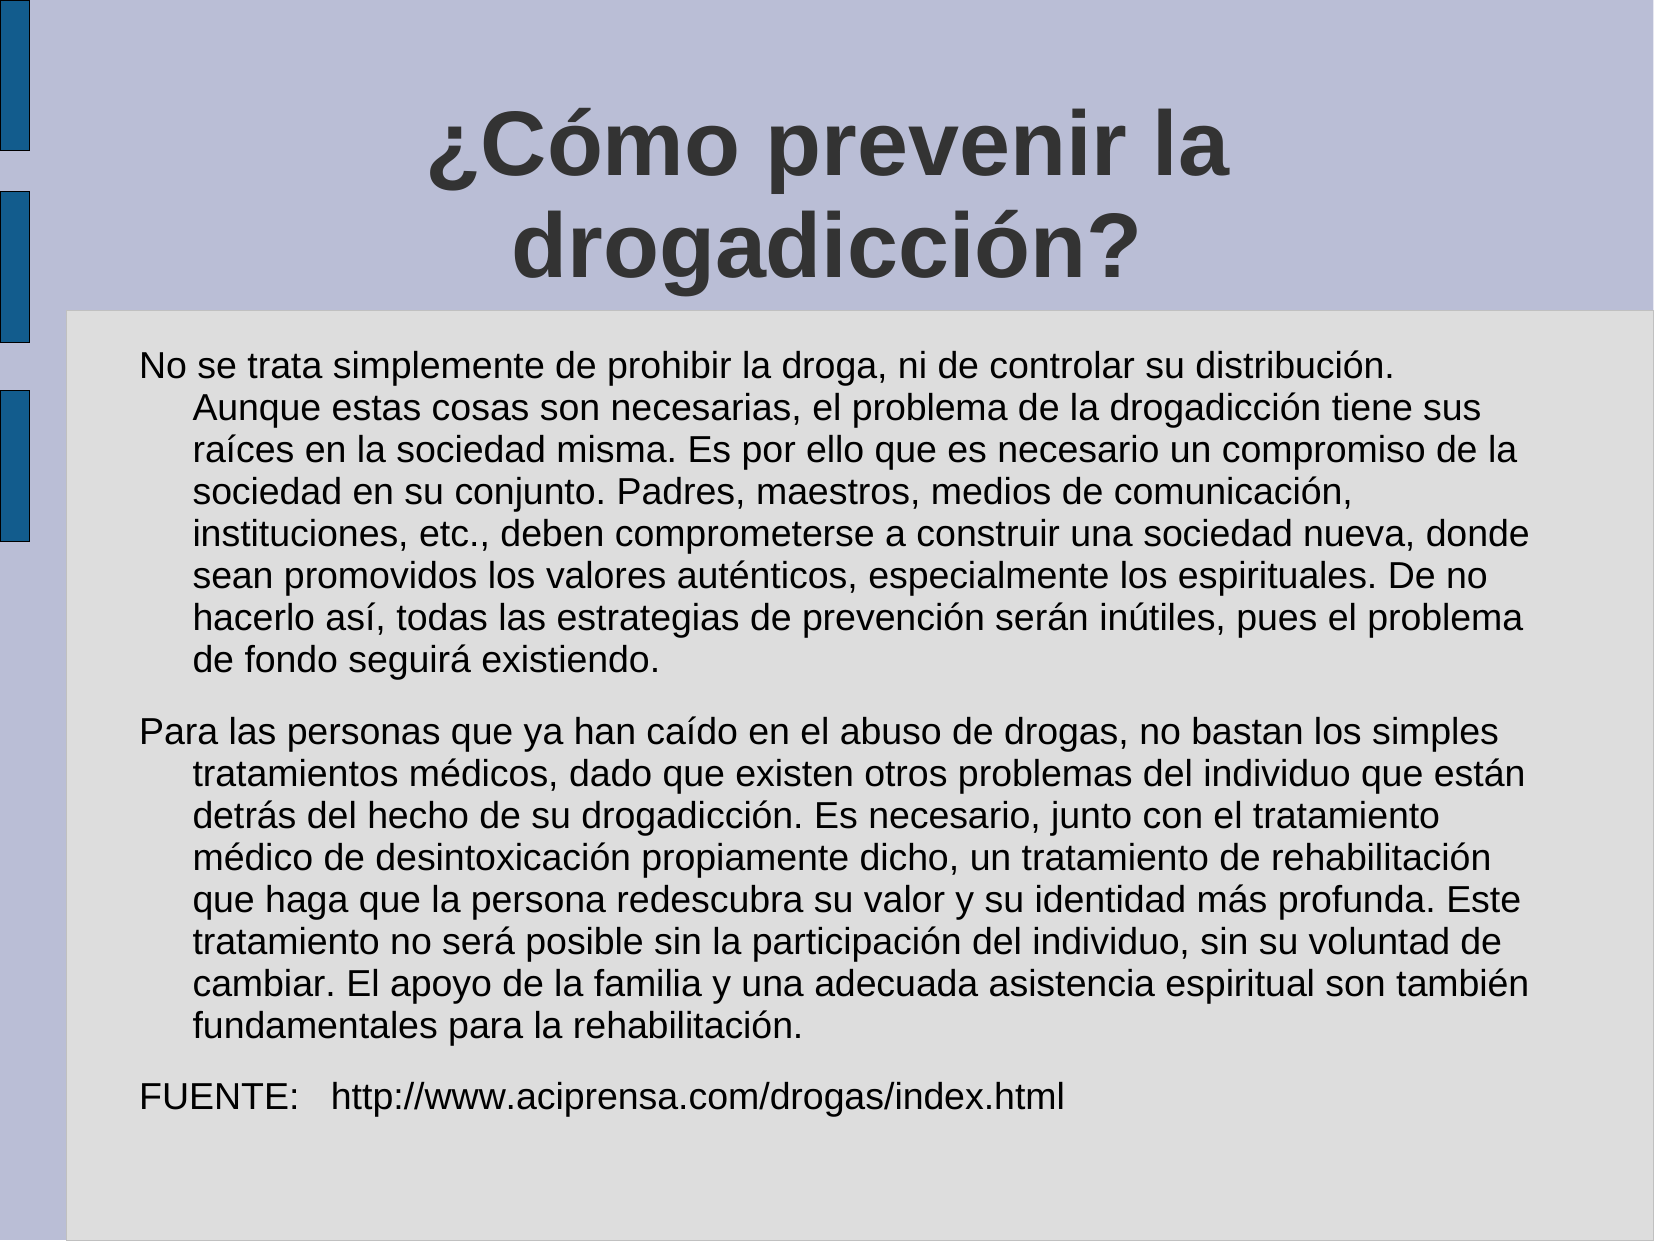

# ¿Cómo prevenir la drogadicción?
No se trata simplemente de prohibir la droga, ni de controlar su distribución. Aunque estas cosas son necesarias, el problema de la drogadicción tiene sus raíces en la sociedad misma. Es por ello que es necesario un compromiso de la sociedad en su conjunto. Padres, maestros, medios de comunicación, instituciones, etc., deben comprometerse a construir una sociedad nueva, donde sean promovidos los valores auténticos, especialmente los espirituales. De no hacerlo así, todas las estrategias de prevención serán inútiles, pues el problema de fondo seguirá existiendo.
Para las personas que ya han caído en el abuso de drogas, no bastan los simples tratamientos médicos, dado que existen otros problemas del individuo que están detrás del hecho de su drogadicción. Es necesario, junto con el tratamiento médico de desintoxicación propiamente dicho, un tratamiento de rehabilitación que haga que la persona redescubra su valor y su identidad más profunda. Este tratamiento no será posible sin la participación del individuo, sin su voluntad de cambiar. El apoyo de la familia y una adecuada asistencia espiritual son también fundamentales para la rehabilitación.
FUENTE: http://www.aciprensa.com/drogas/index.html